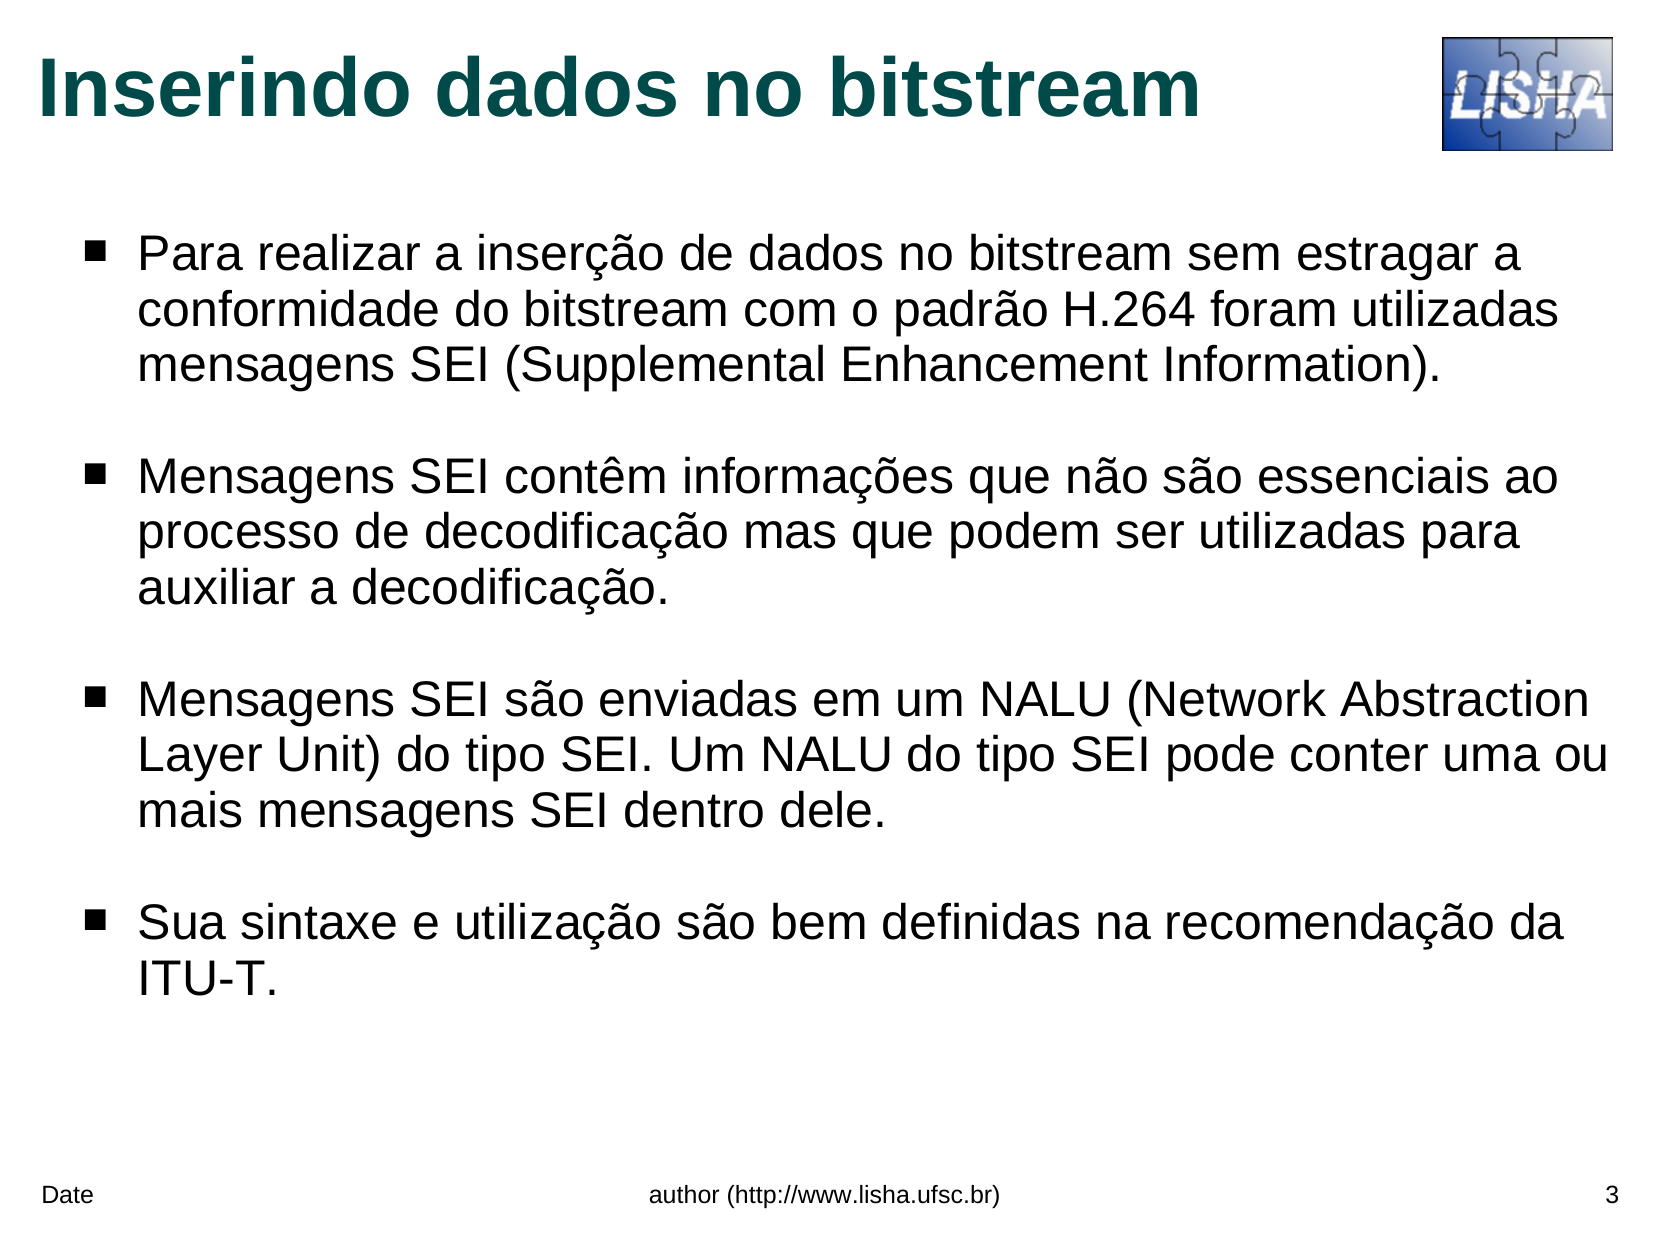

# Inserindo dados no bitstream
Para realizar a inserção de dados no bitstream sem estragar a conformidade do bitstream com o padrão H.264 foram utilizadas mensagens SEI (Supplemental Enhancement Information).
Mensagens SEI contêm informações que não são essenciais ao processo de decodificação mas que podem ser utilizadas para auxiliar a decodificação.
Mensagens SEI são enviadas em um NALU (Network Abstraction Layer Unit) do tipo SEI. Um NALU do tipo SEI pode conter uma ou mais mensagens SEI dentro dele.
Sua sintaxe e utilização são bem definidas na recomendação da ITU-T.